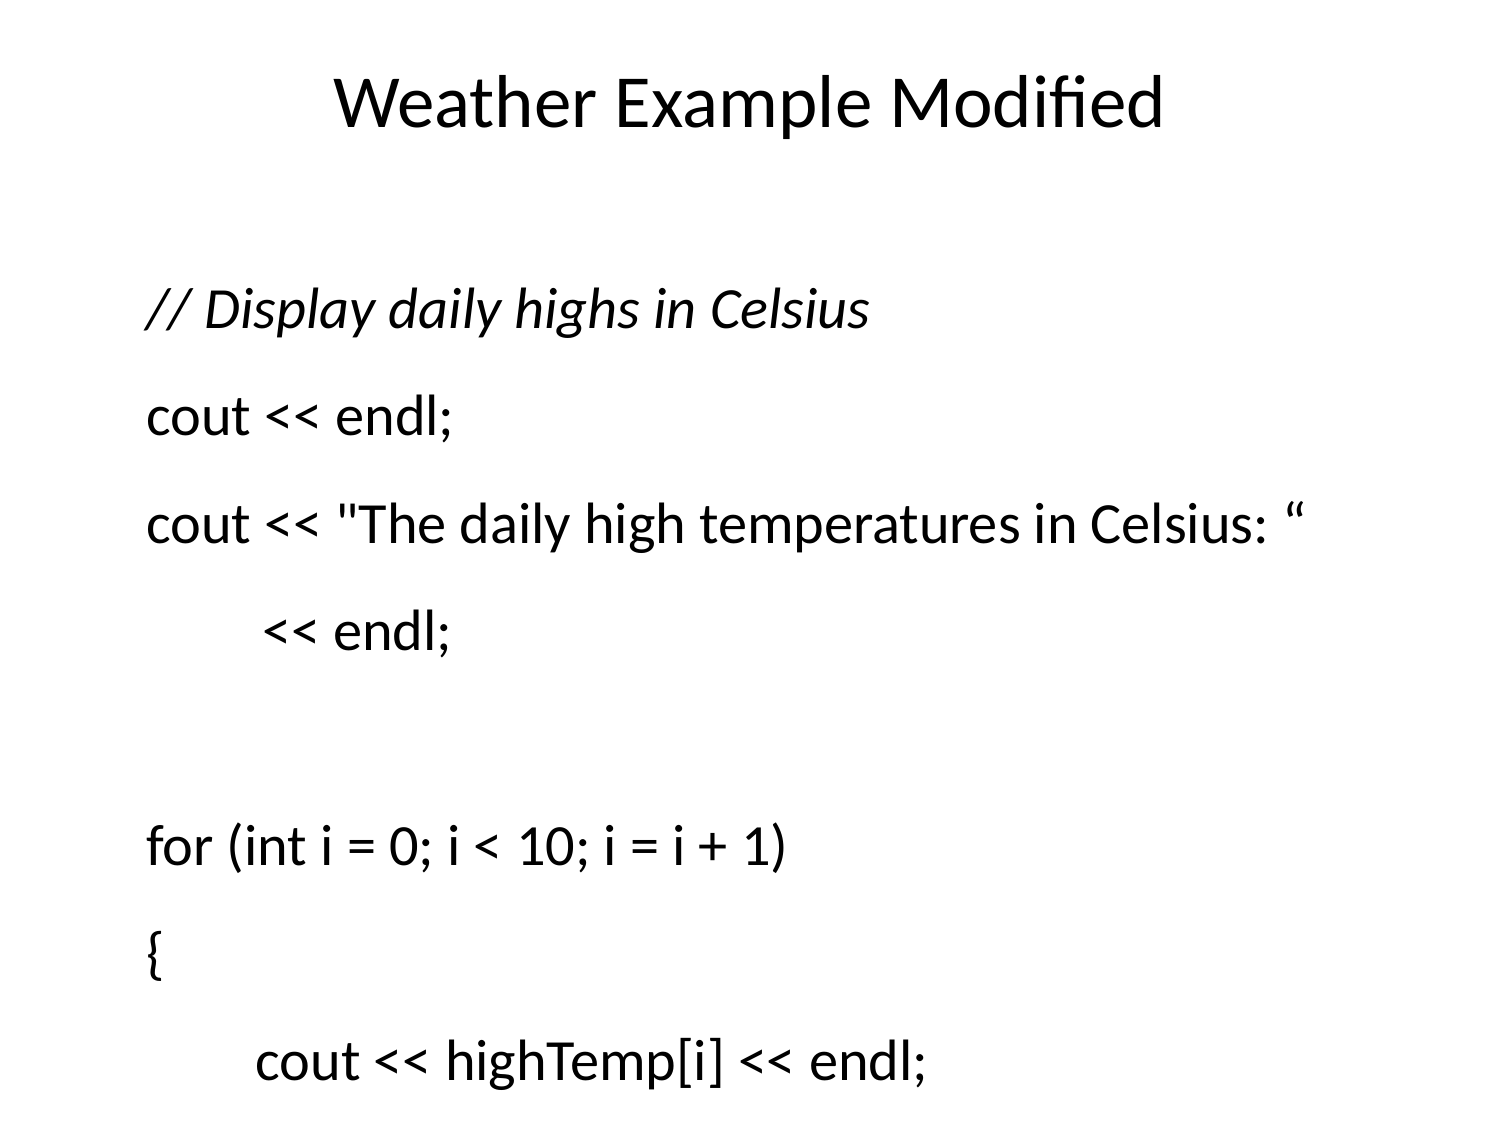

# Weather Example Modified
	// Display daily highs in Celsius
	cout << endl;
	cout << "The daily high temperatures in Celsius: “
 << endl;
	for (int i = 0; i < 10; i = i + 1)
	{
		 cout << highTemp[i] << endl;
	}